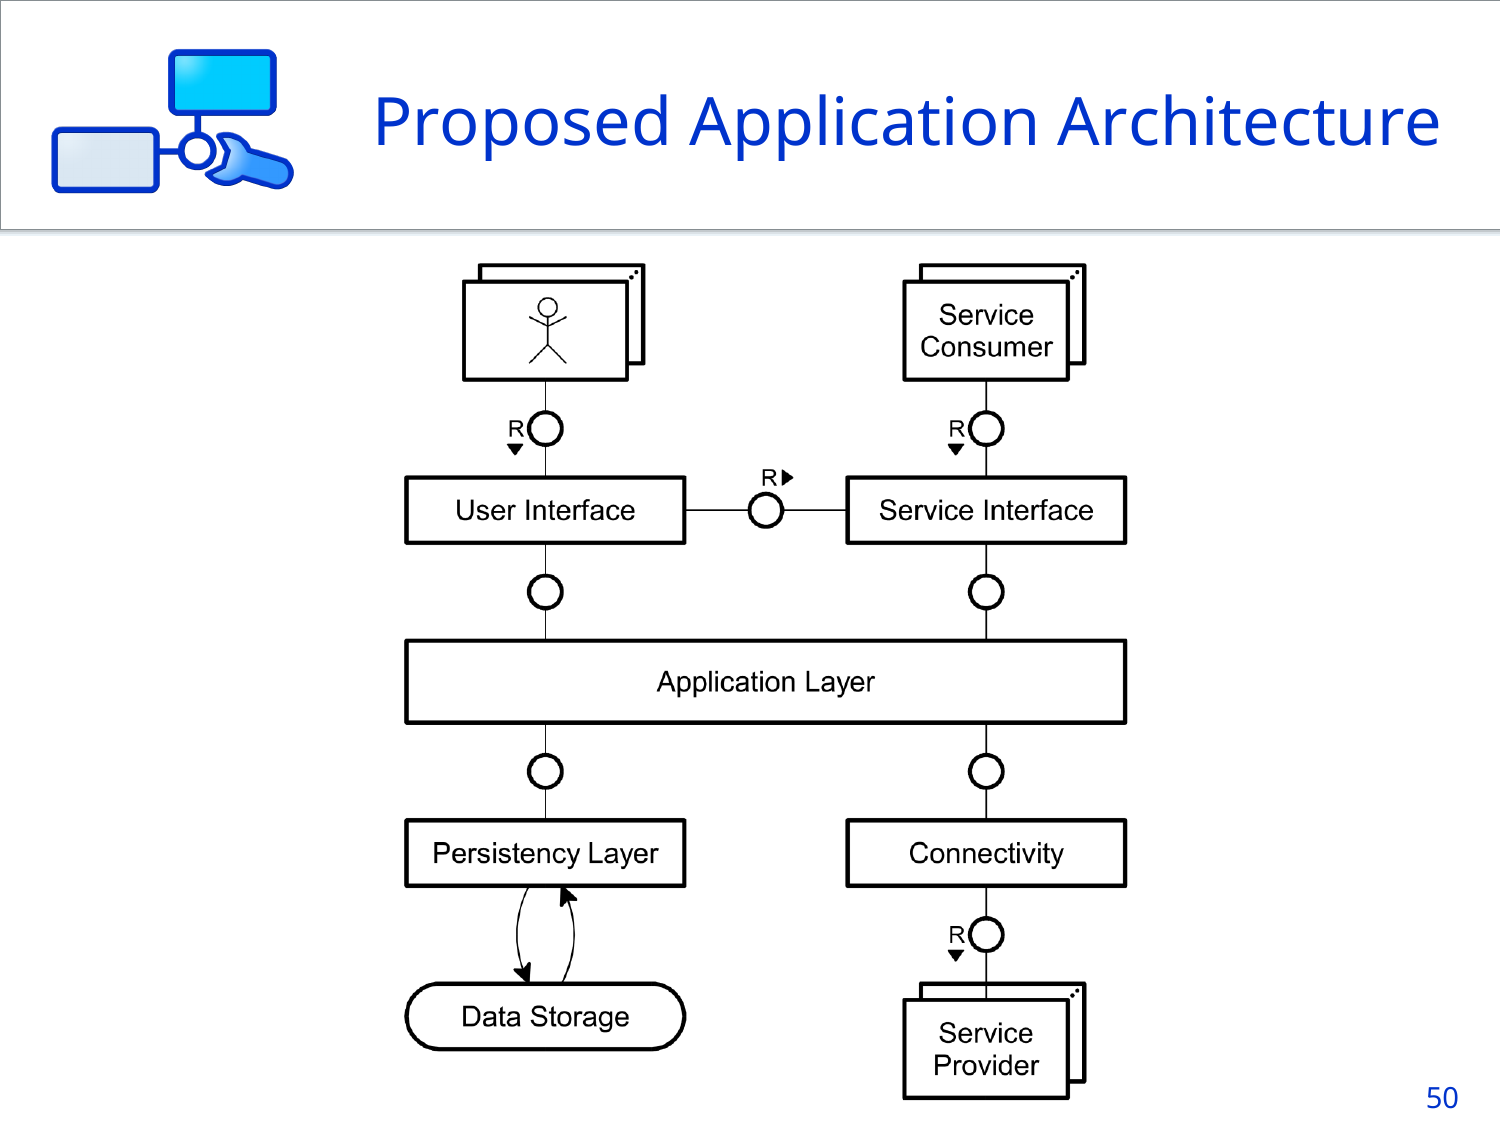

# Proposed Application Architecture
Falko Menge
50